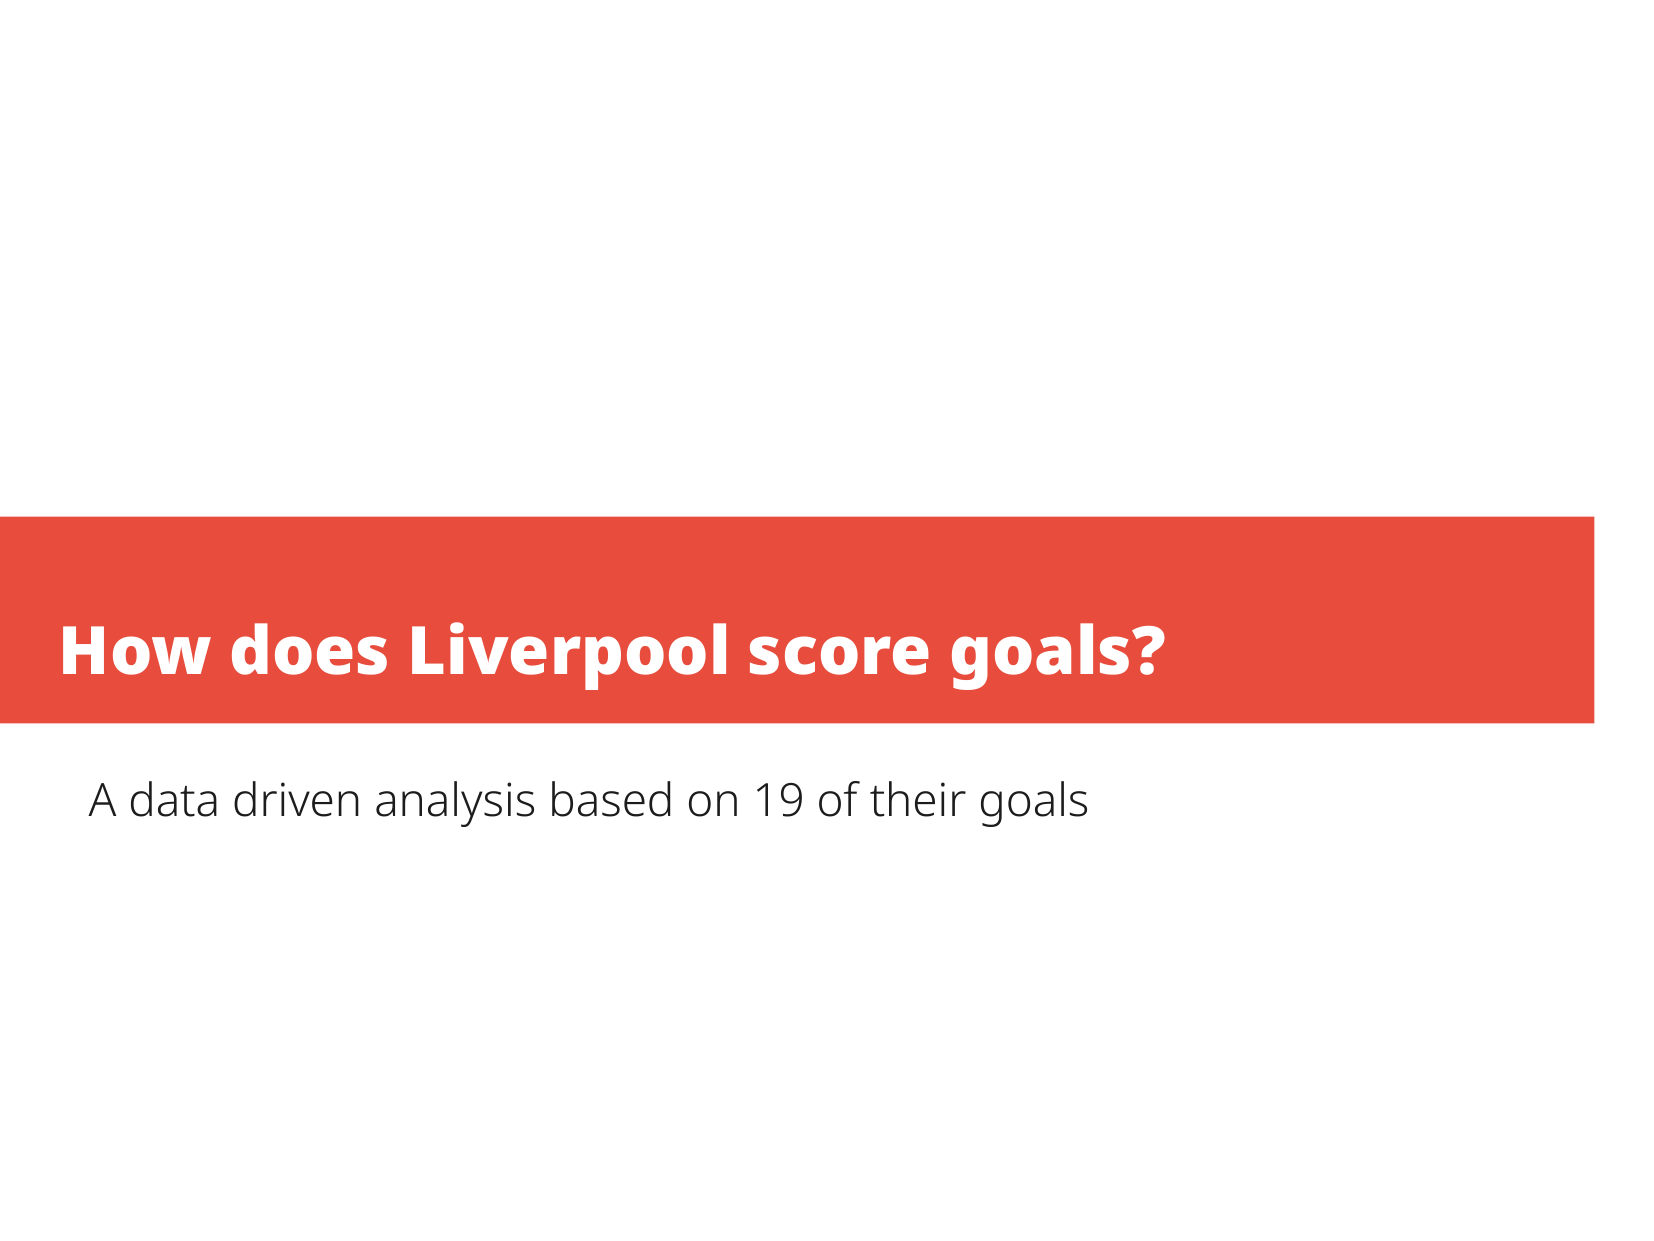

# How does Liverpool score goals?
A data driven analysis based on 19 of their goals